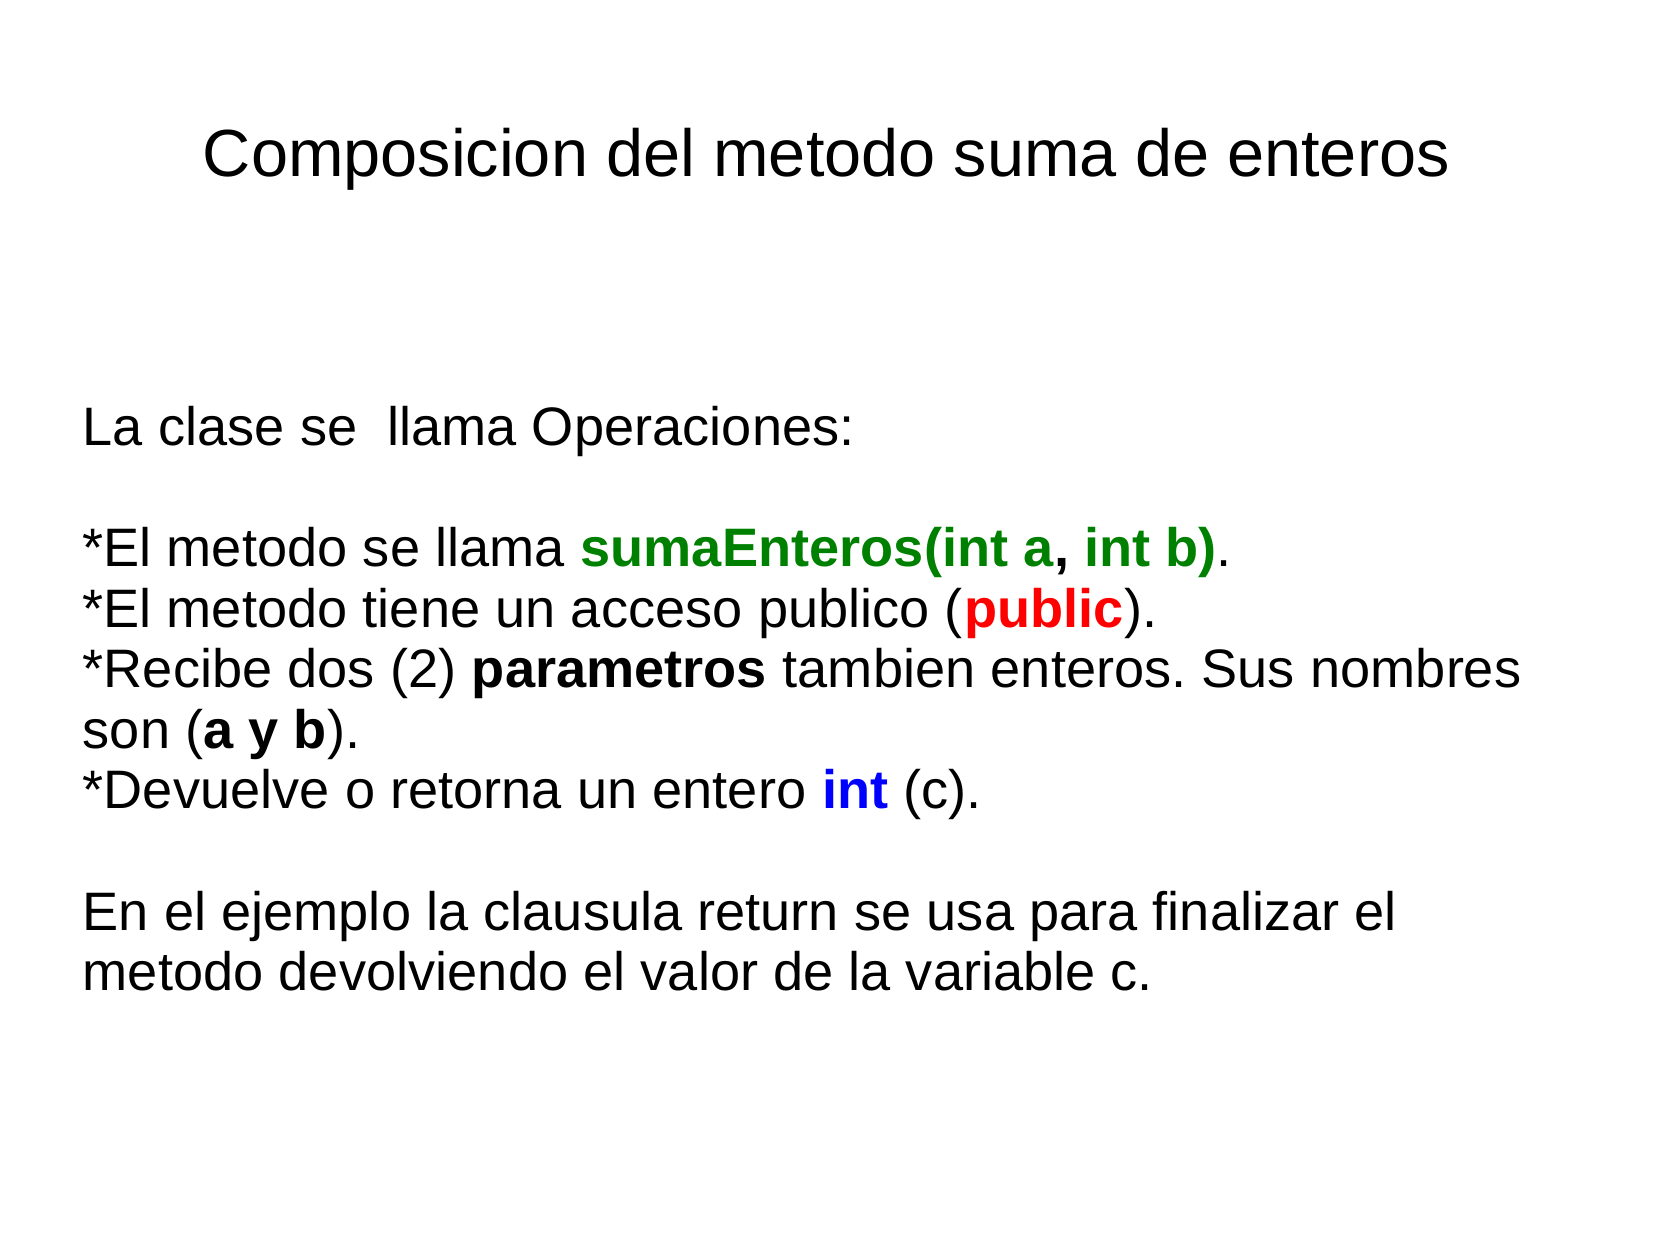

# Composicion del metodo suma de enteros
La clase se llama Operaciones:
*El metodo se llama sumaEnteros(int a, int b).
*El metodo tiene un acceso publico (public).
*Recibe dos (2) parametros tambien enteros. Sus nombres son (a y b).
*Devuelve o retorna un entero int (c).
En el ejemplo la clausula return se usa para finalizar el metodo devolviendo el valor de la variable c.